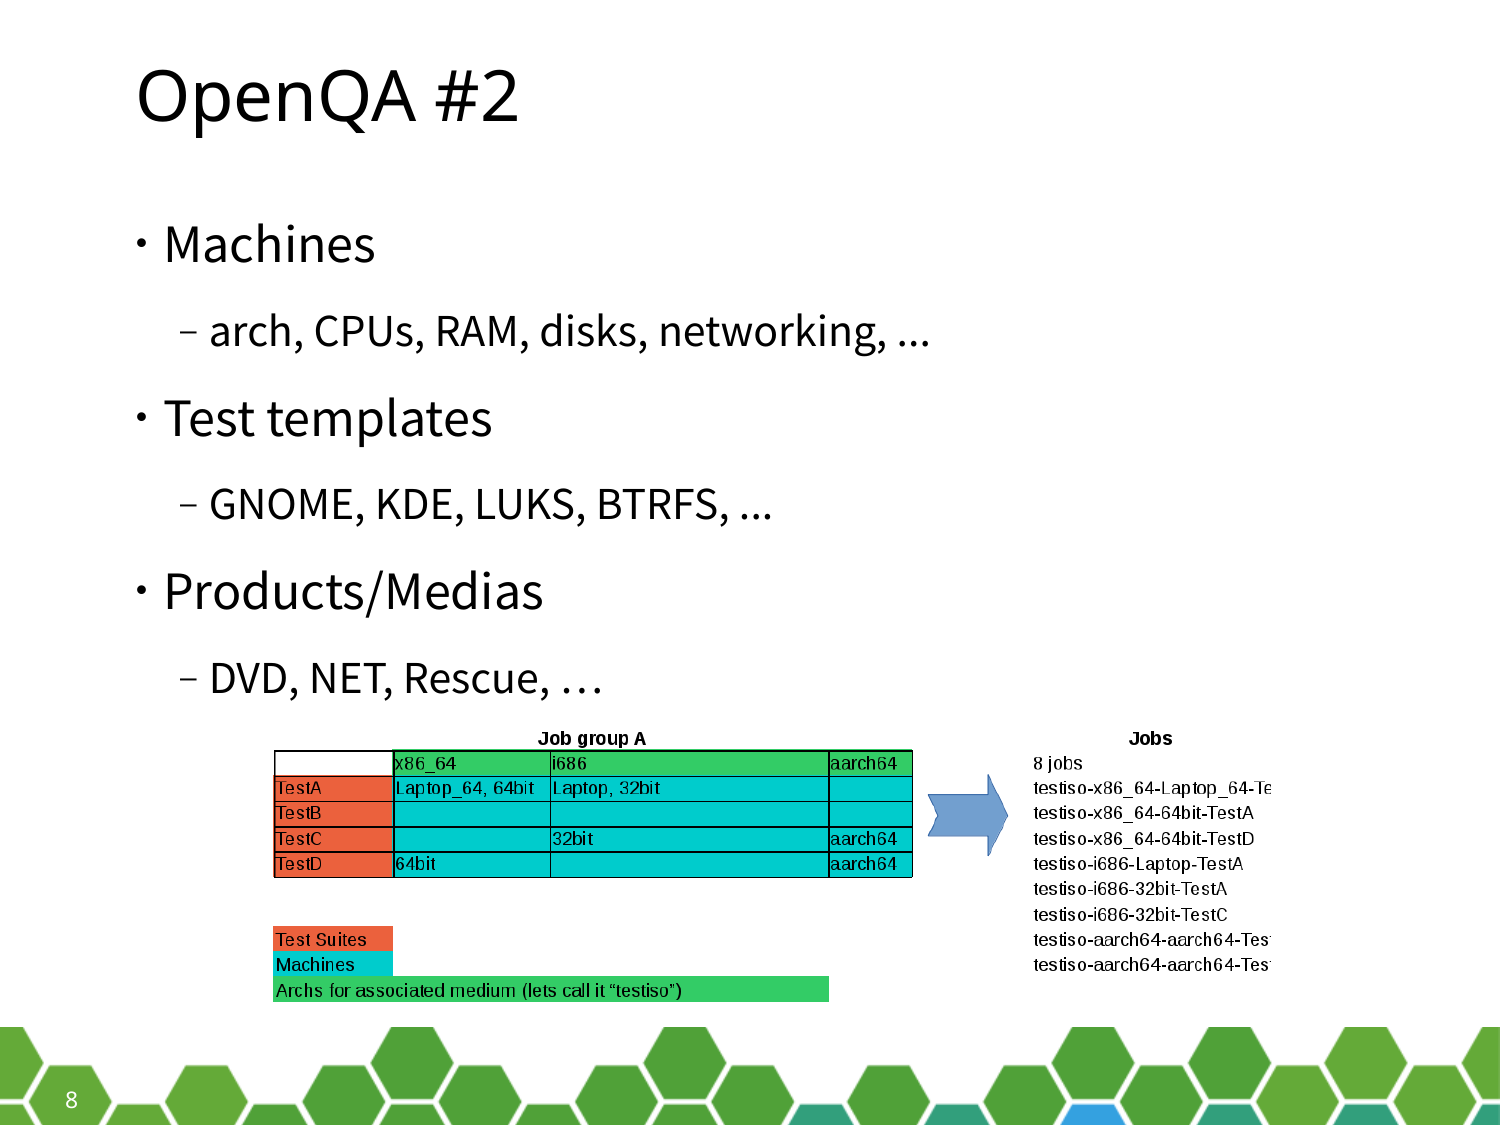

# OpenQA #2
Machines
arch, CPUs, RAM, disks, networking, ...
Test templates
GNOME, KDE, LUKS, BTRFS, ...
Products/Medias
DVD, NET, Rescue, …